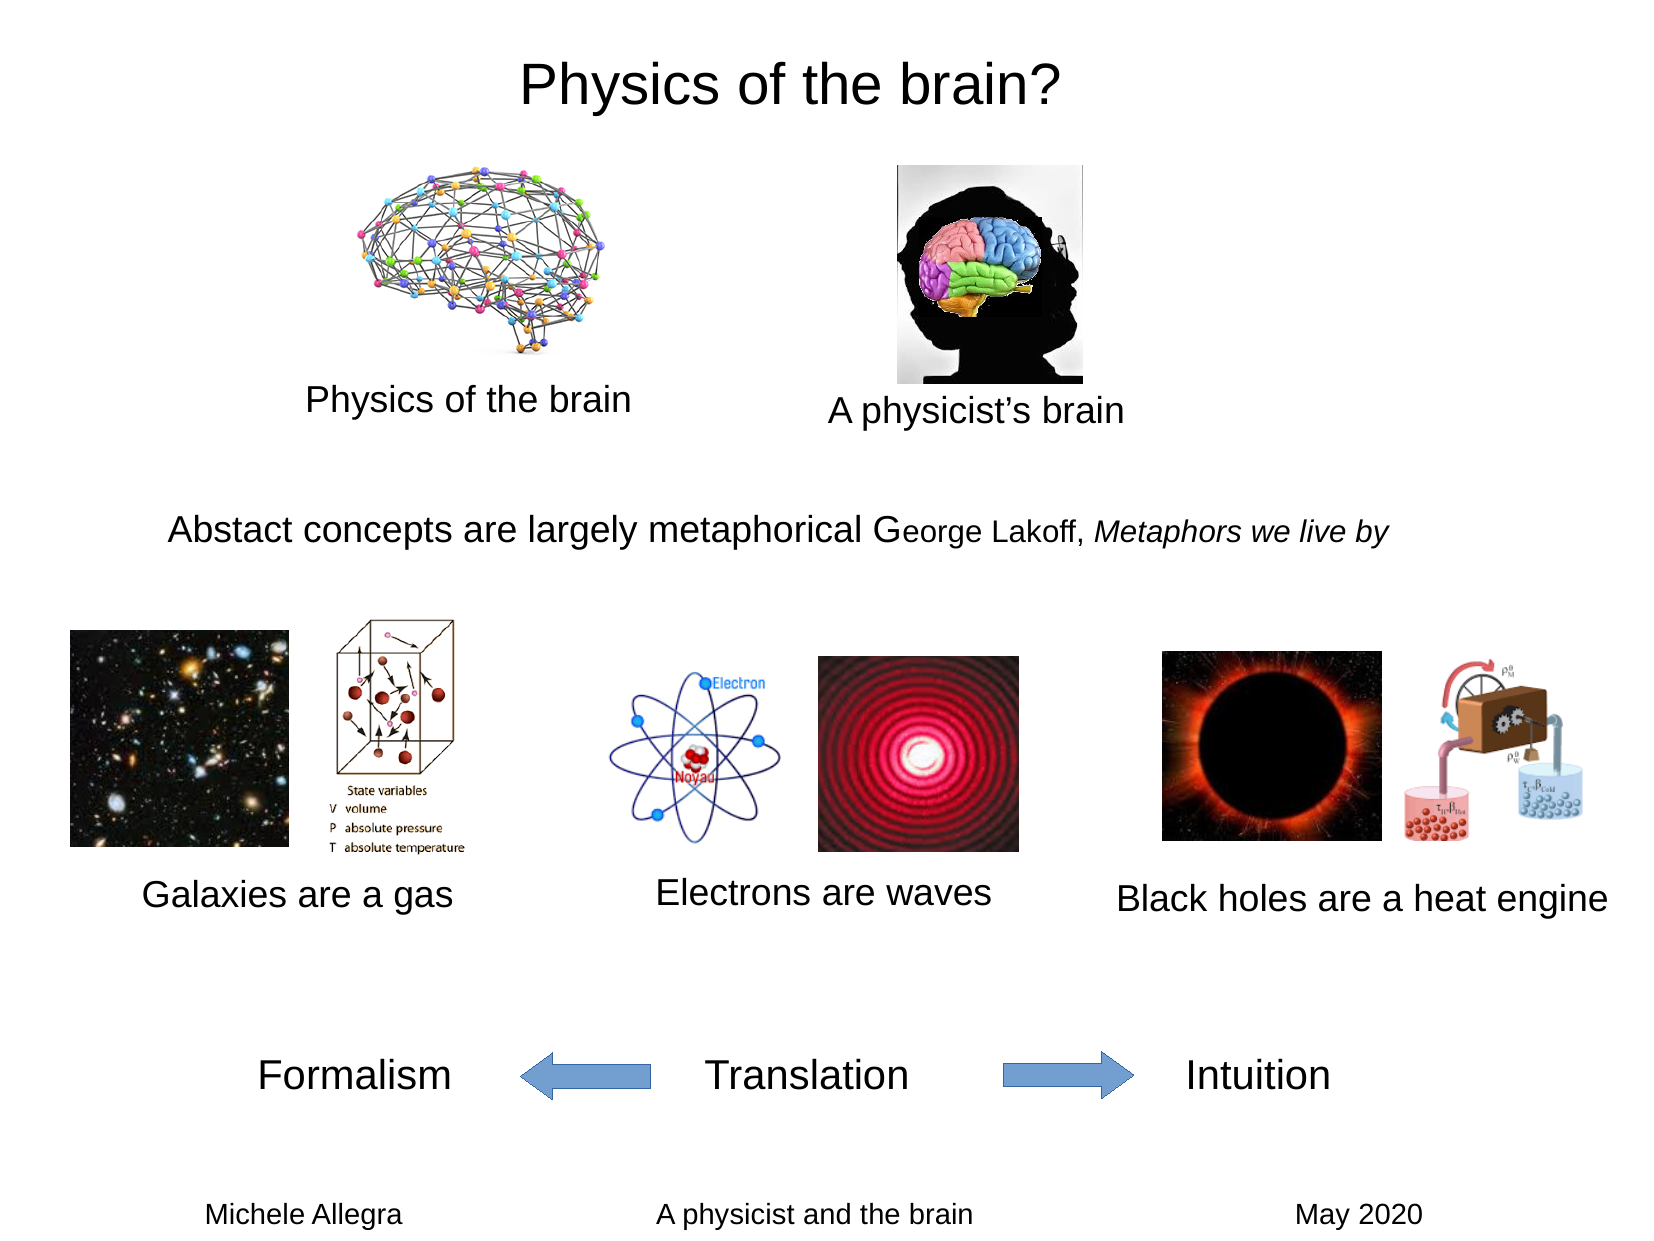

Physics of the brain?
Physics of the brain
A physicist’s brain
Abstact concepts are largely metaphorical George Lakoff, Metaphors we live by
Electrons are waves
Galaxies are a gas
Black holes are a heat engine
Formalism Translation Intuition
# Michele Allegra A physicist and the brain May 2020